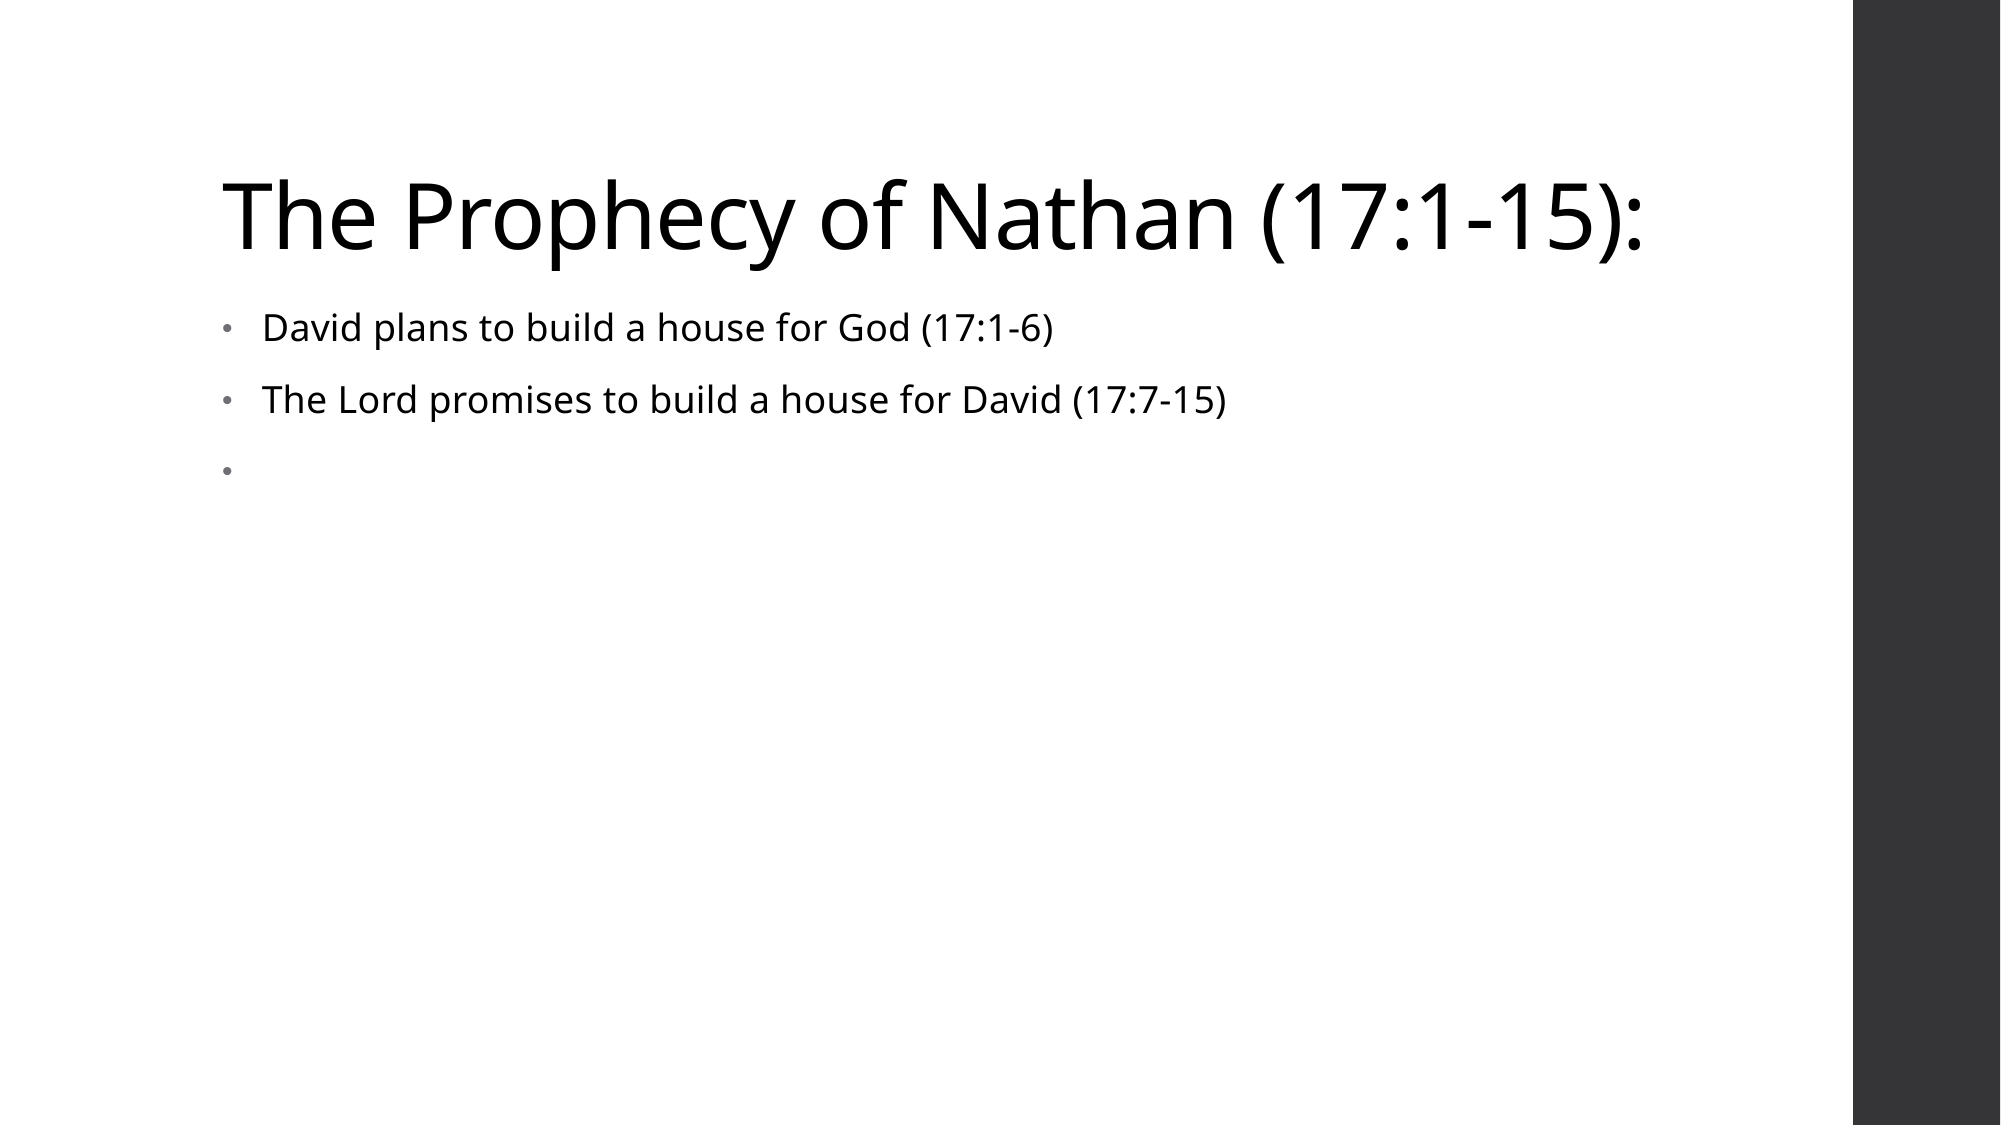

# The Prophecy of Nathan (17:1-15):
 David plans to build a house for God (17:1-6)
 The Lord promises to build a house for David (17:7-15)